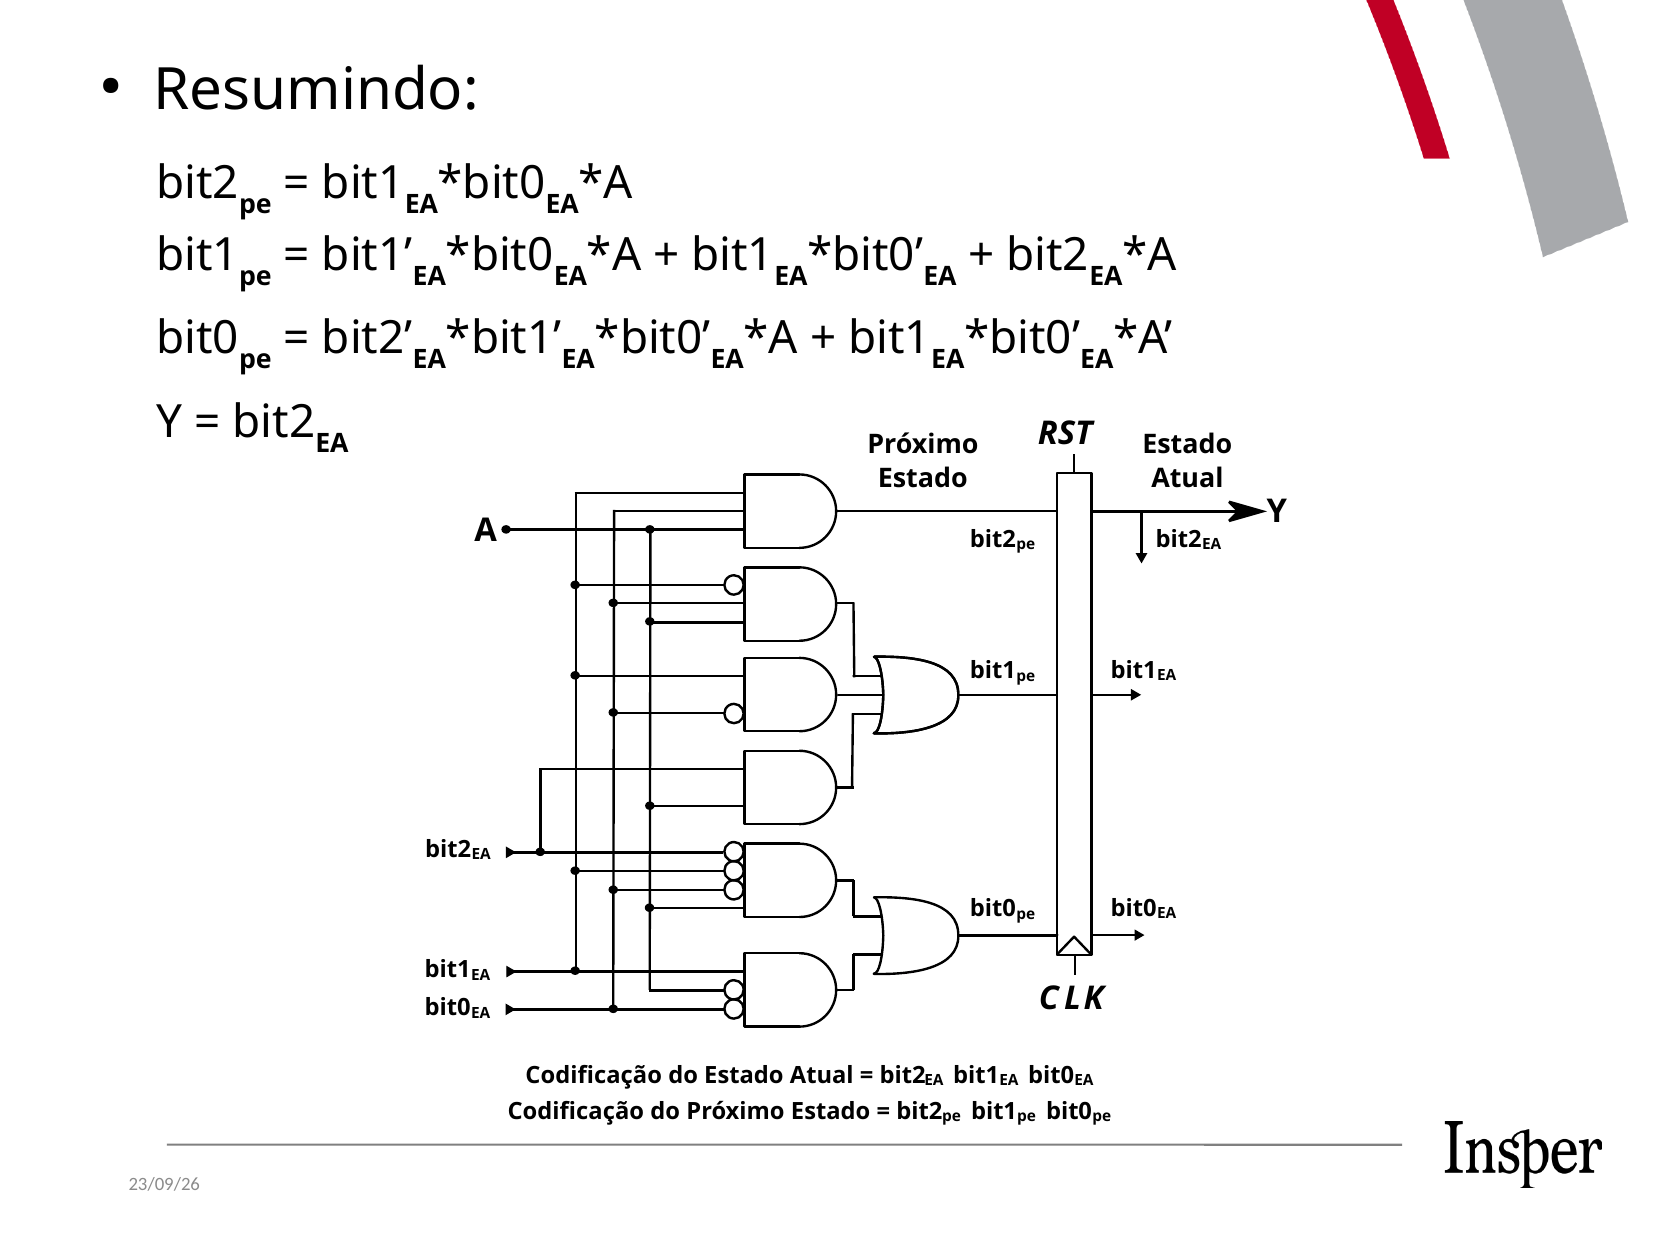

# Resumindo:
bit2pe = bit1EA*bit0EA*A
bit1pe = bit1’EA*bit0EA*A + bit1EA*bit0’EA + bit2EA*A
bit0pe = bit2’EA*bit1’EA*bit0’EA*A + bit1EA*bit0’EA*A’
Y = bit2EA